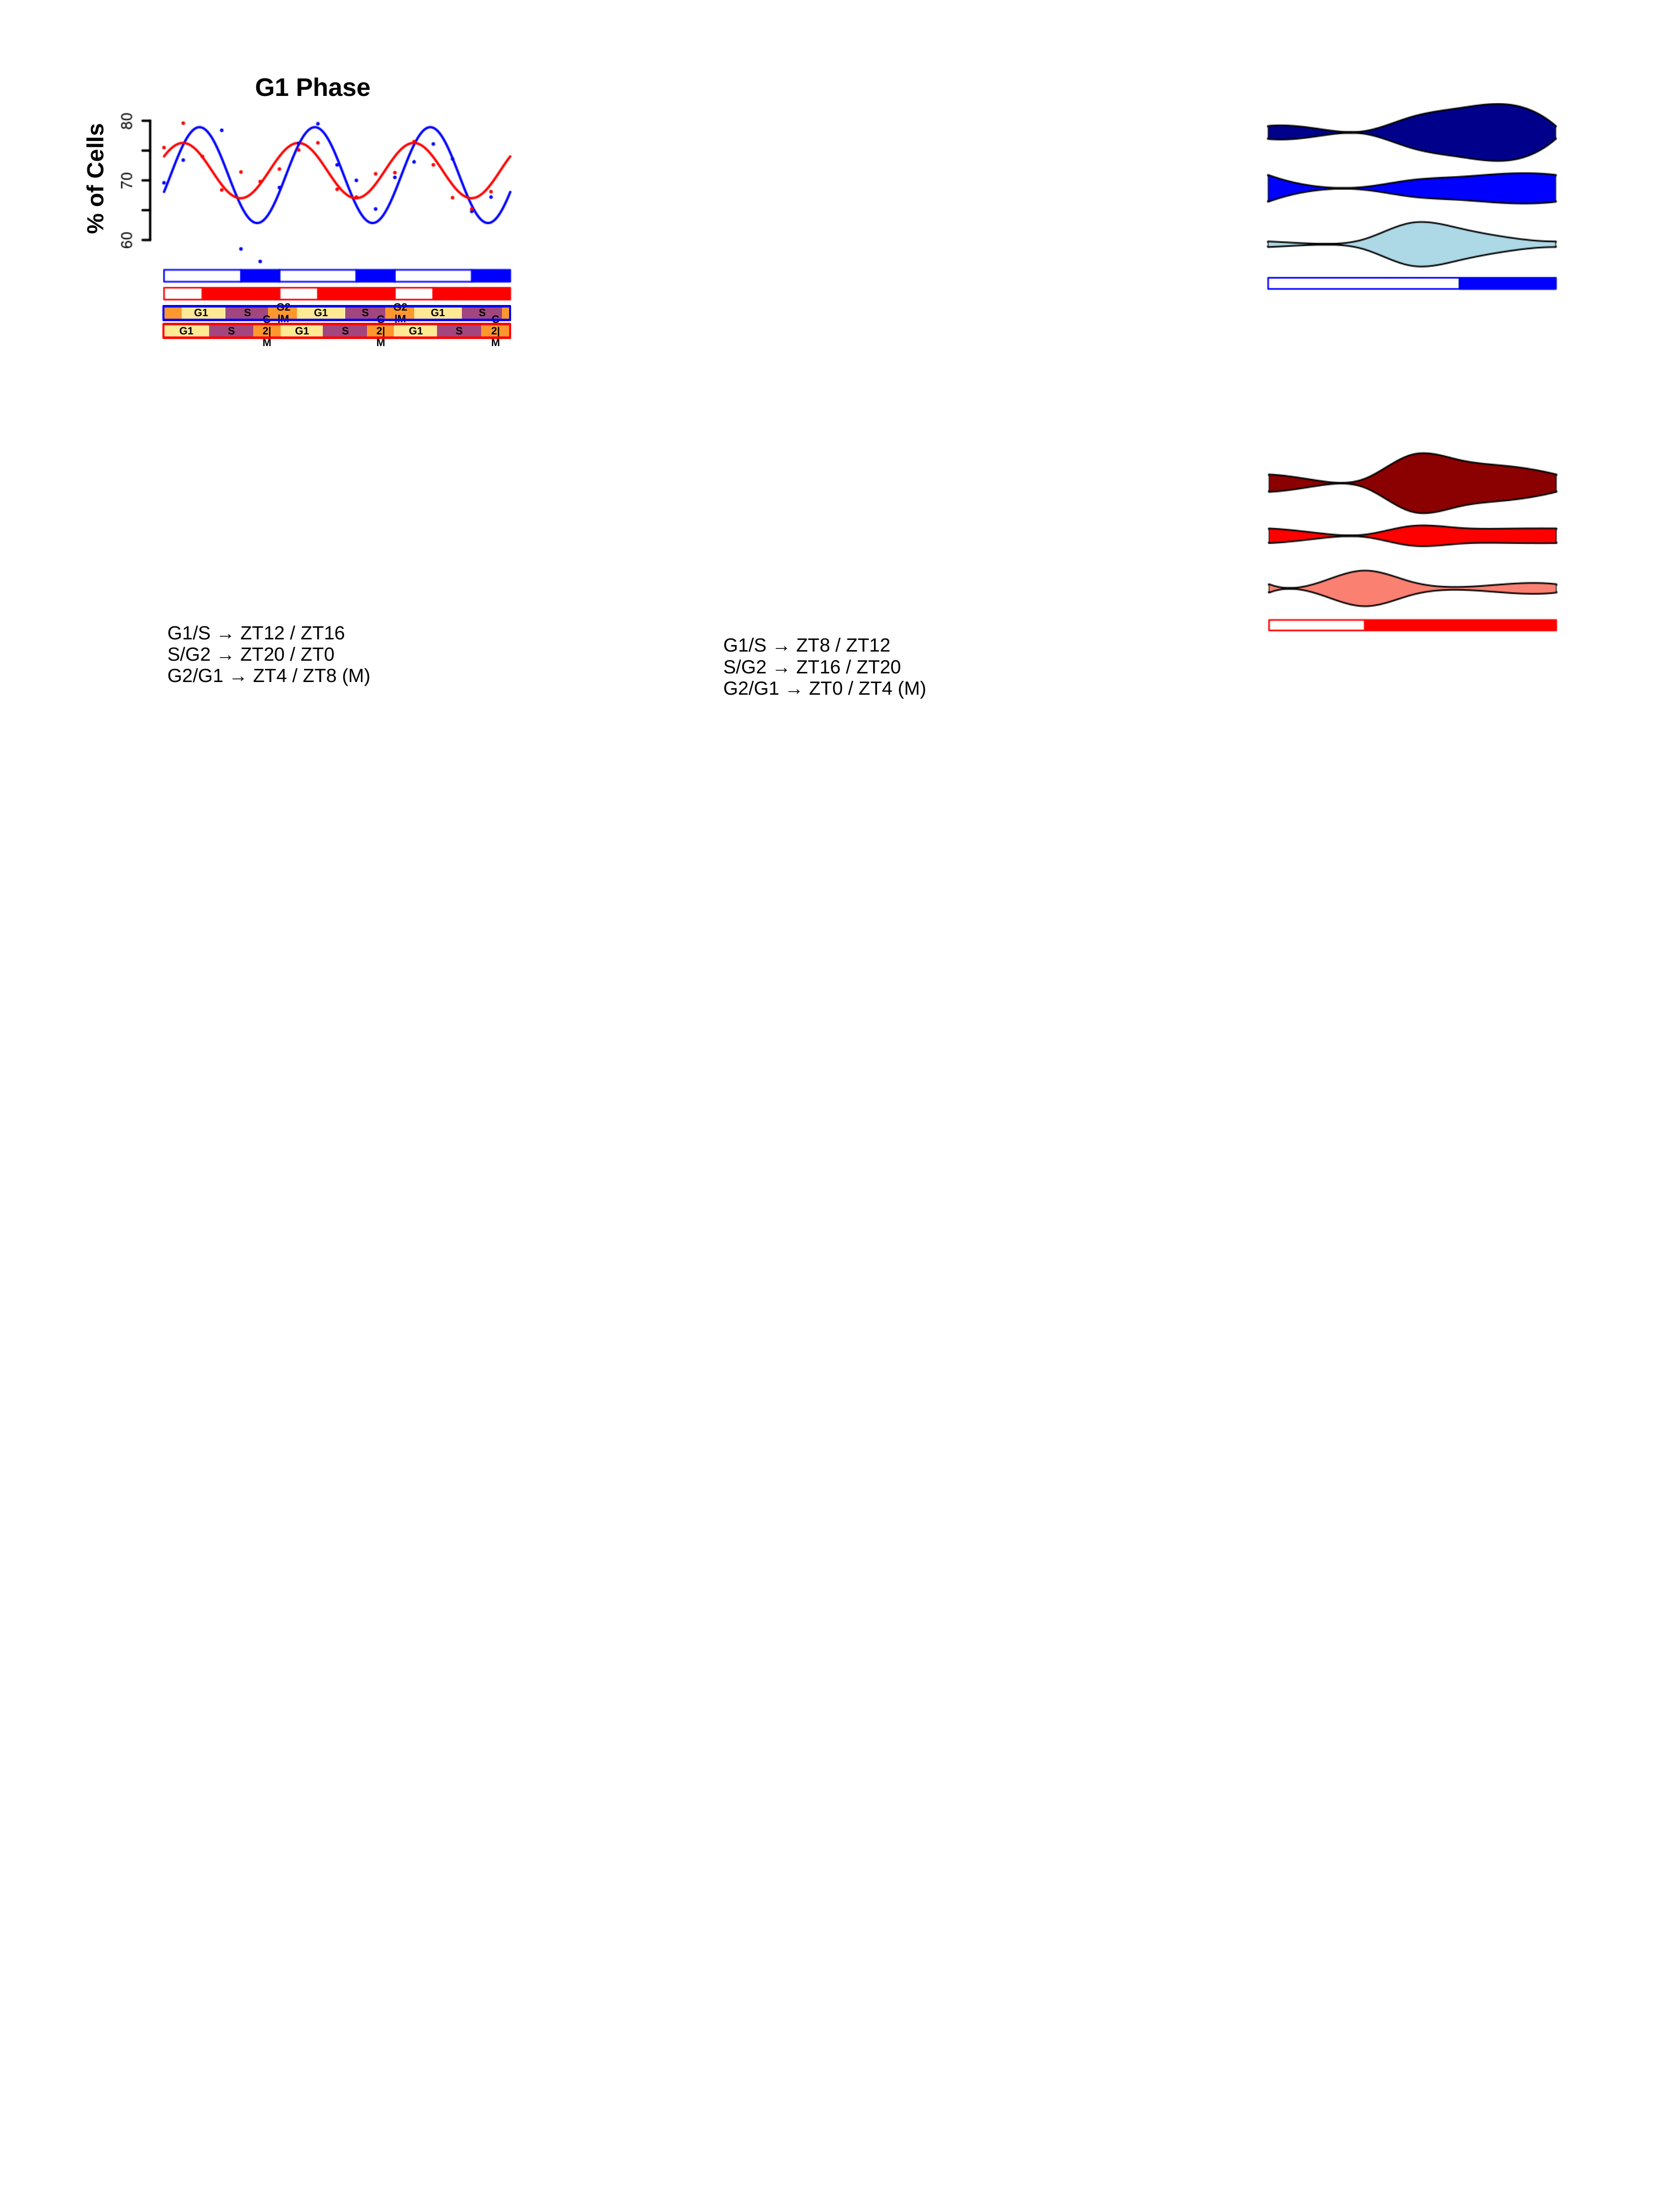

G1 Phase
% of Cells
G1
S
G2|M
G1
S
G2|M
G1
S
G1
S
G2|M
G1
S
G2|M
G1
S
G2|M
G1/S → ZT12 / ZT16
S/G2 → ZT20 / ZT0
G2/G1 → ZT4 / ZT8 (M)
G1/S → ZT8 / ZT12
S/G2 → ZT16 / ZT20
G2/G1 → ZT0 / ZT4 (M)